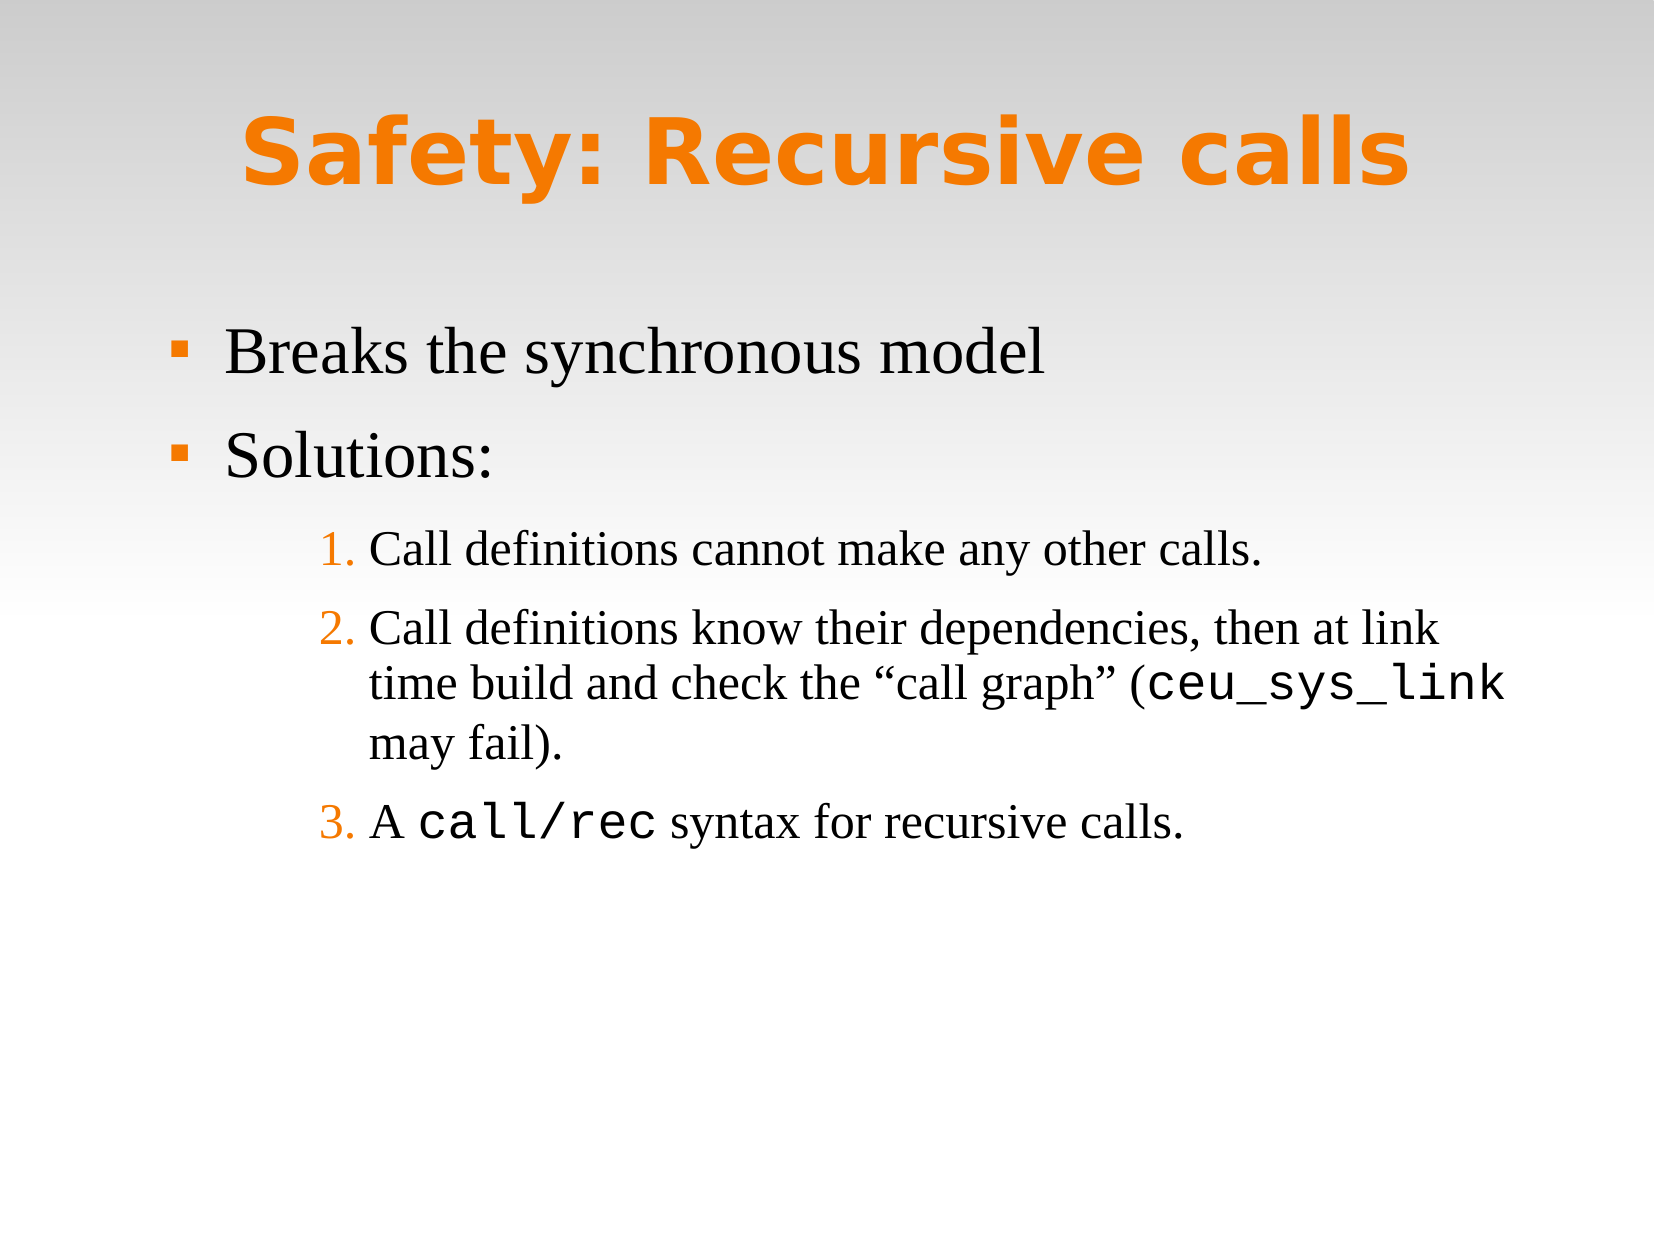

# Safety: Recursive calls
Breaks the synchronous model
Solutions:
 Call definitions cannot make any other calls.
 Call definitions know their dependencies, then at link time build and check the “call graph” (ceu_sys_link may fail).
 A call/rec syntax for recursive calls.